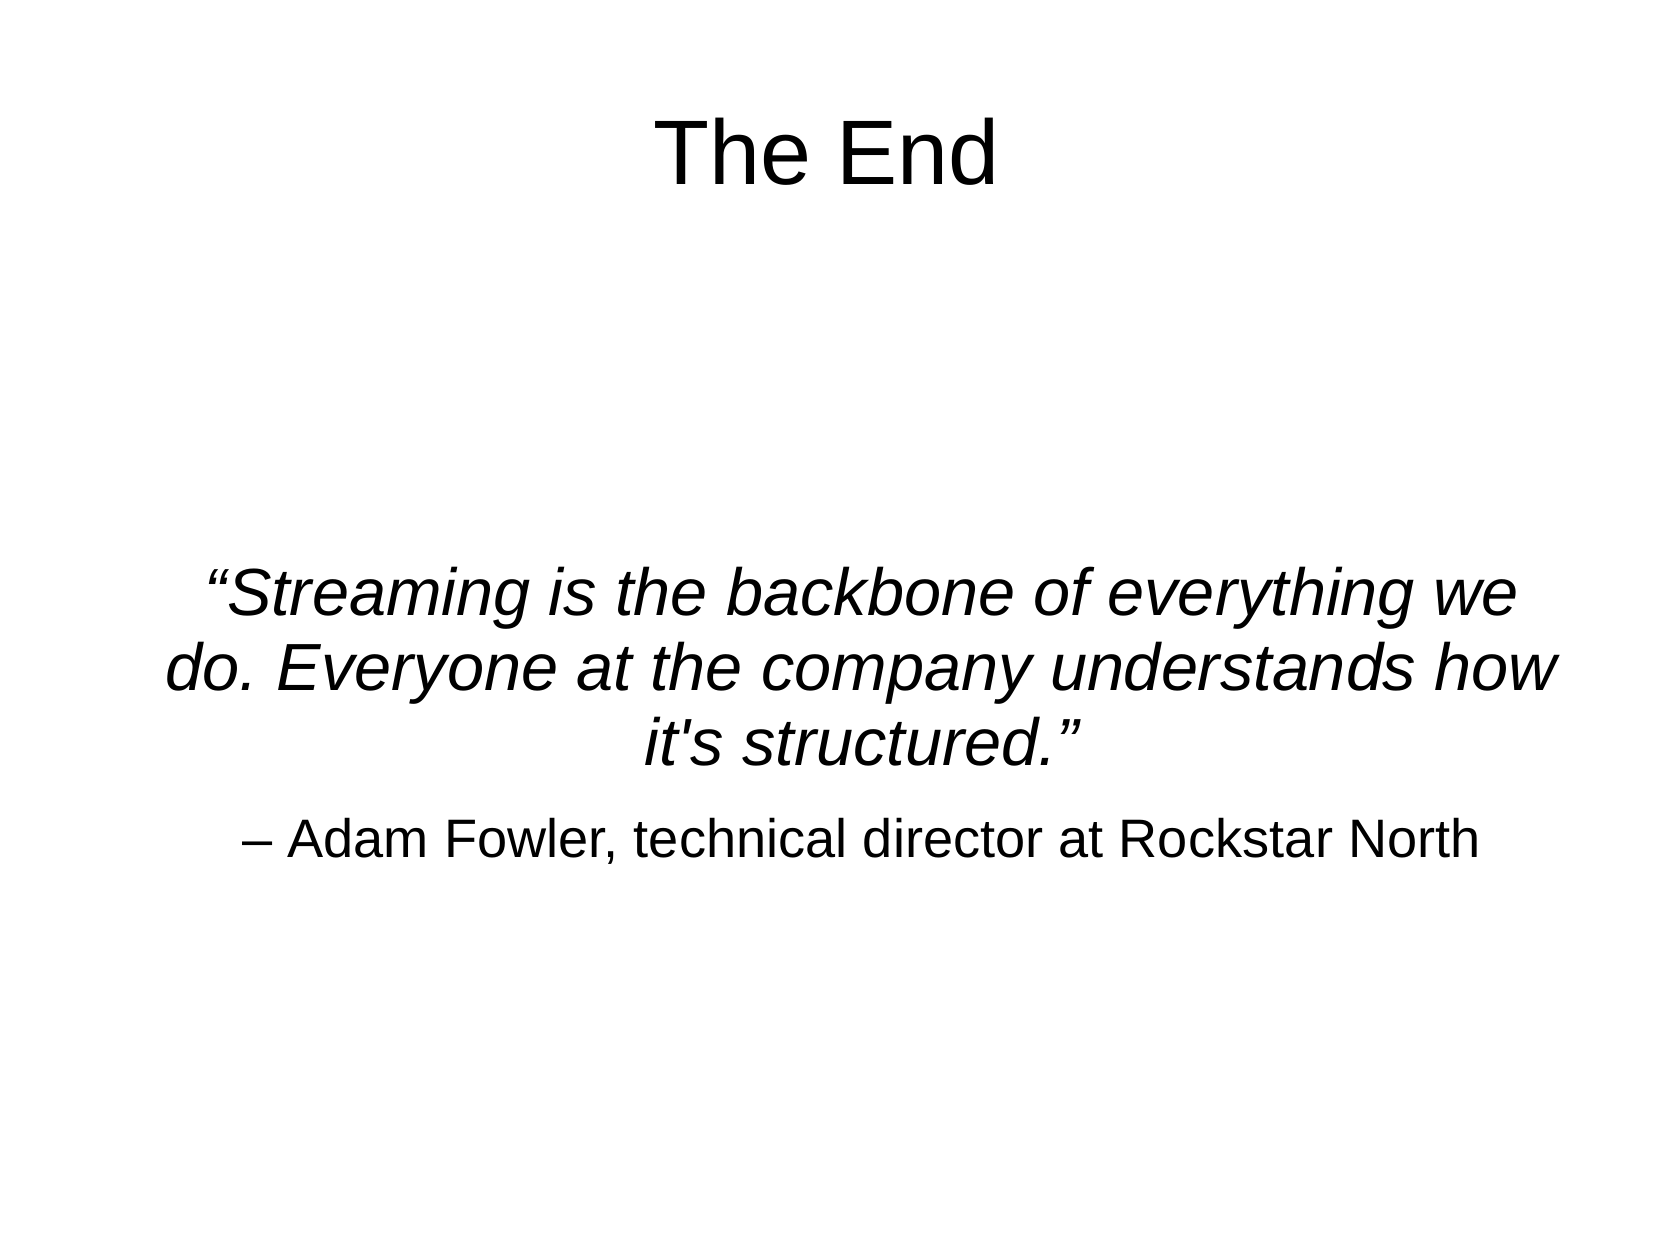

# The End
“Streaming is the backbone of everything we do. Everyone at the company understands how it's structured.”
– Adam Fowler, technical director at Rockstar North